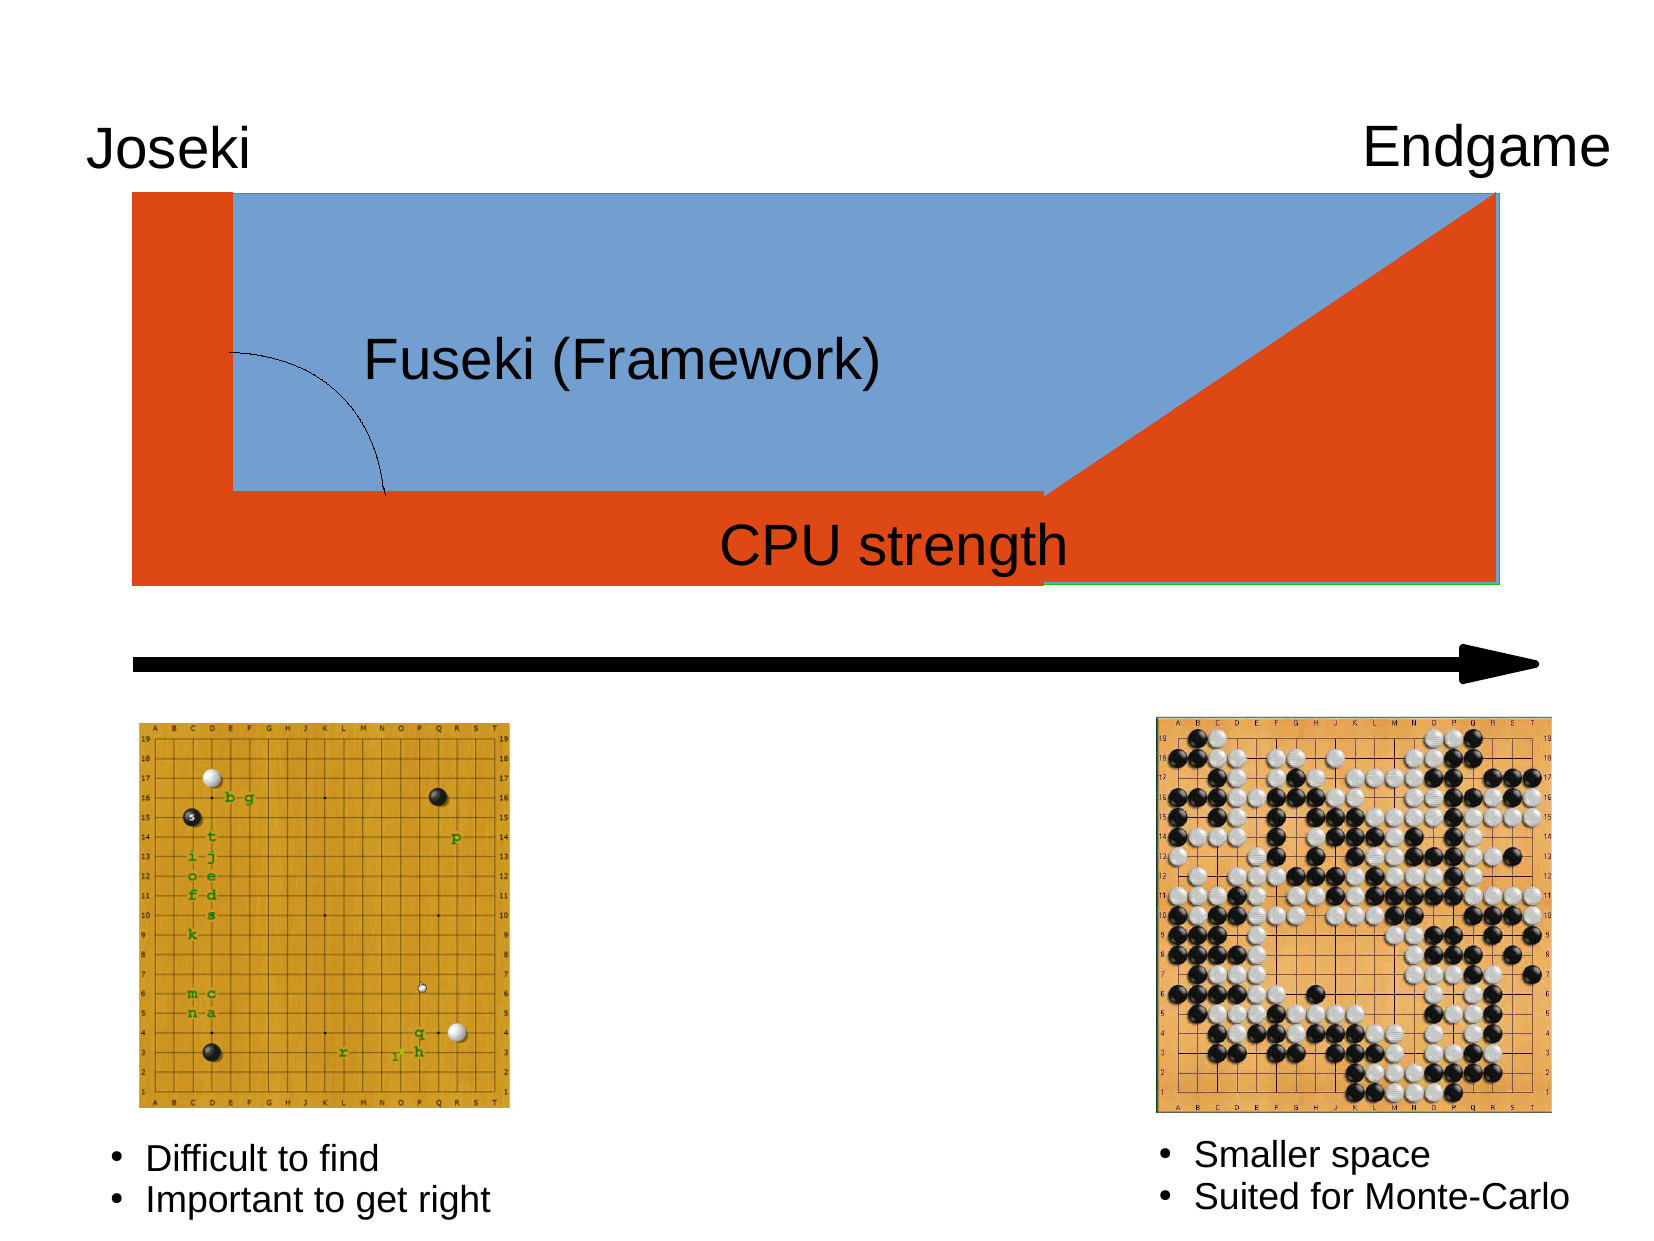

Endgame
Joseki
Fuseki (Framework)
CPU strength
Smaller space
Suited for Monte-Carlo
Difficult to find
Important to get right